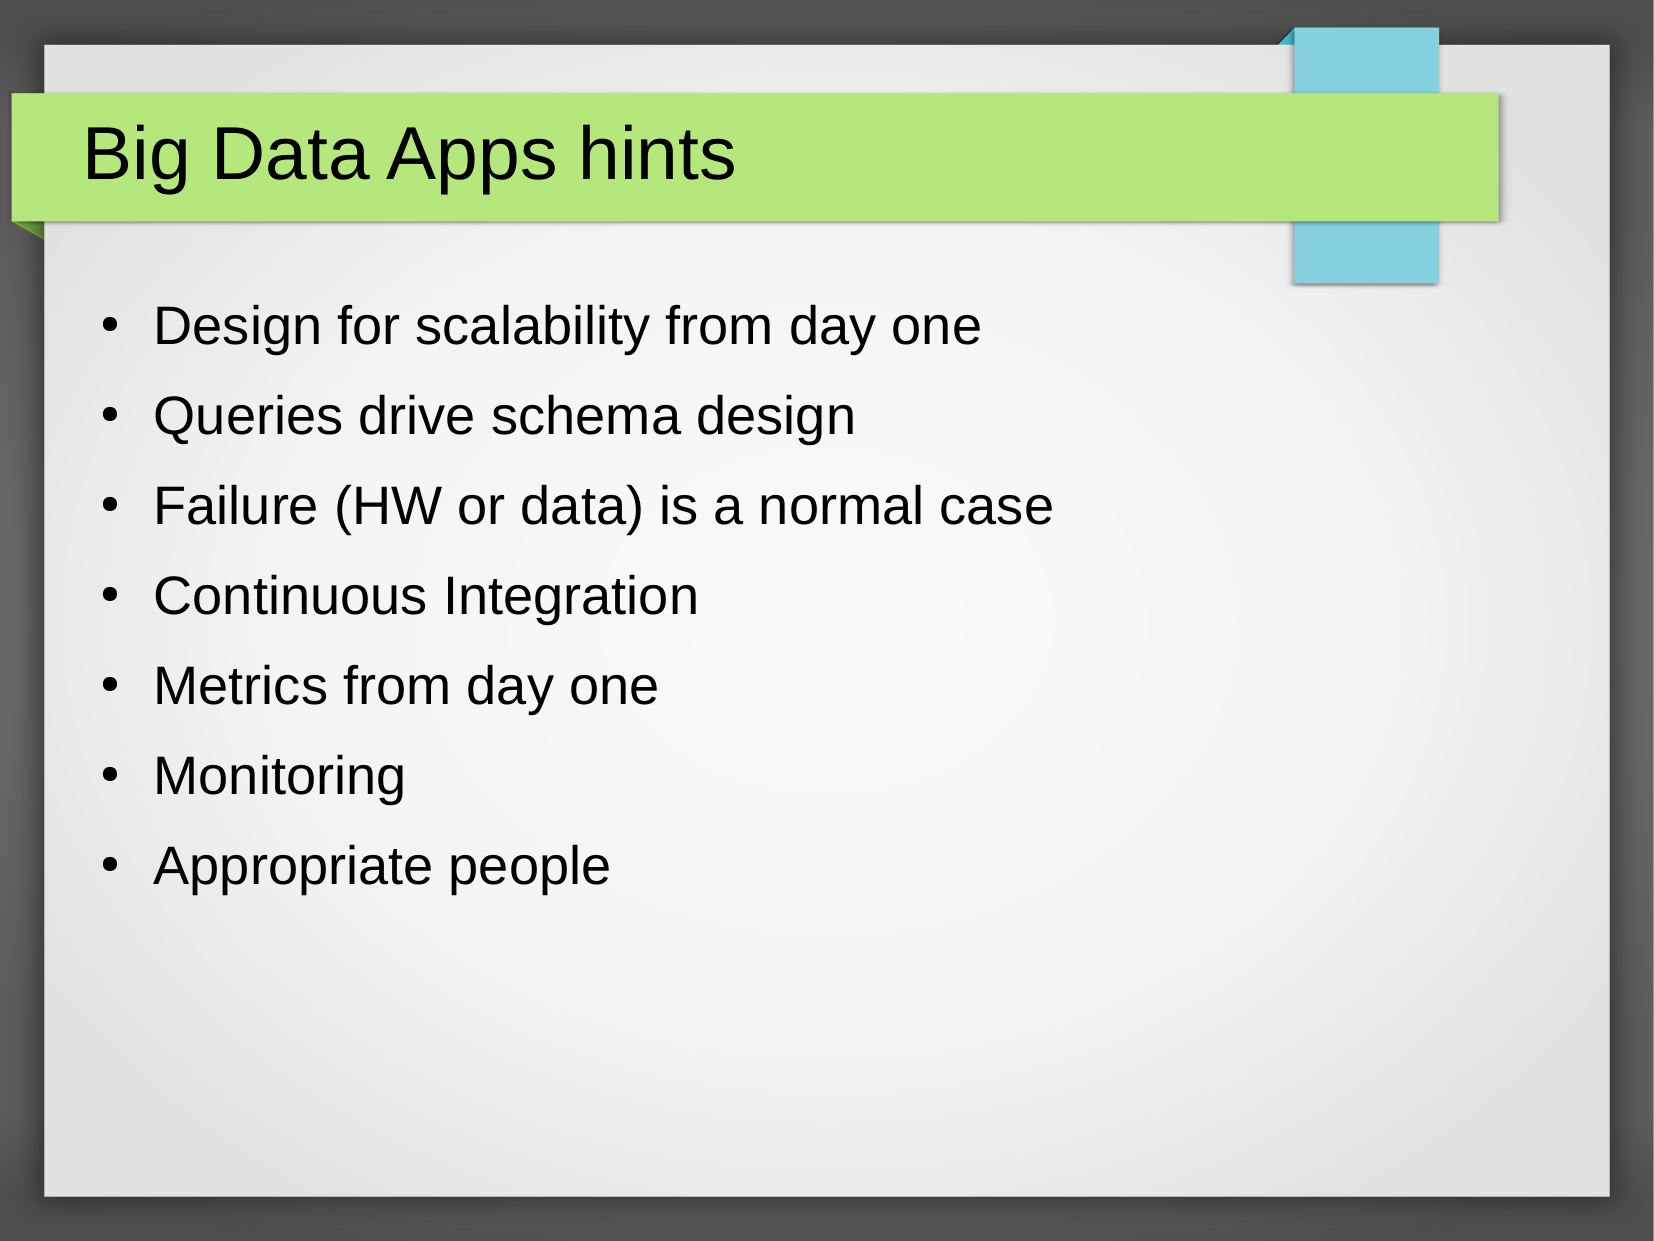

# Big Data Apps hints
Design for scalability from day one
Queries drive schema design
Failure (HW or data) is a normal case
Continuous Integration
Metrics from day one
Monitoring
Appropriate people